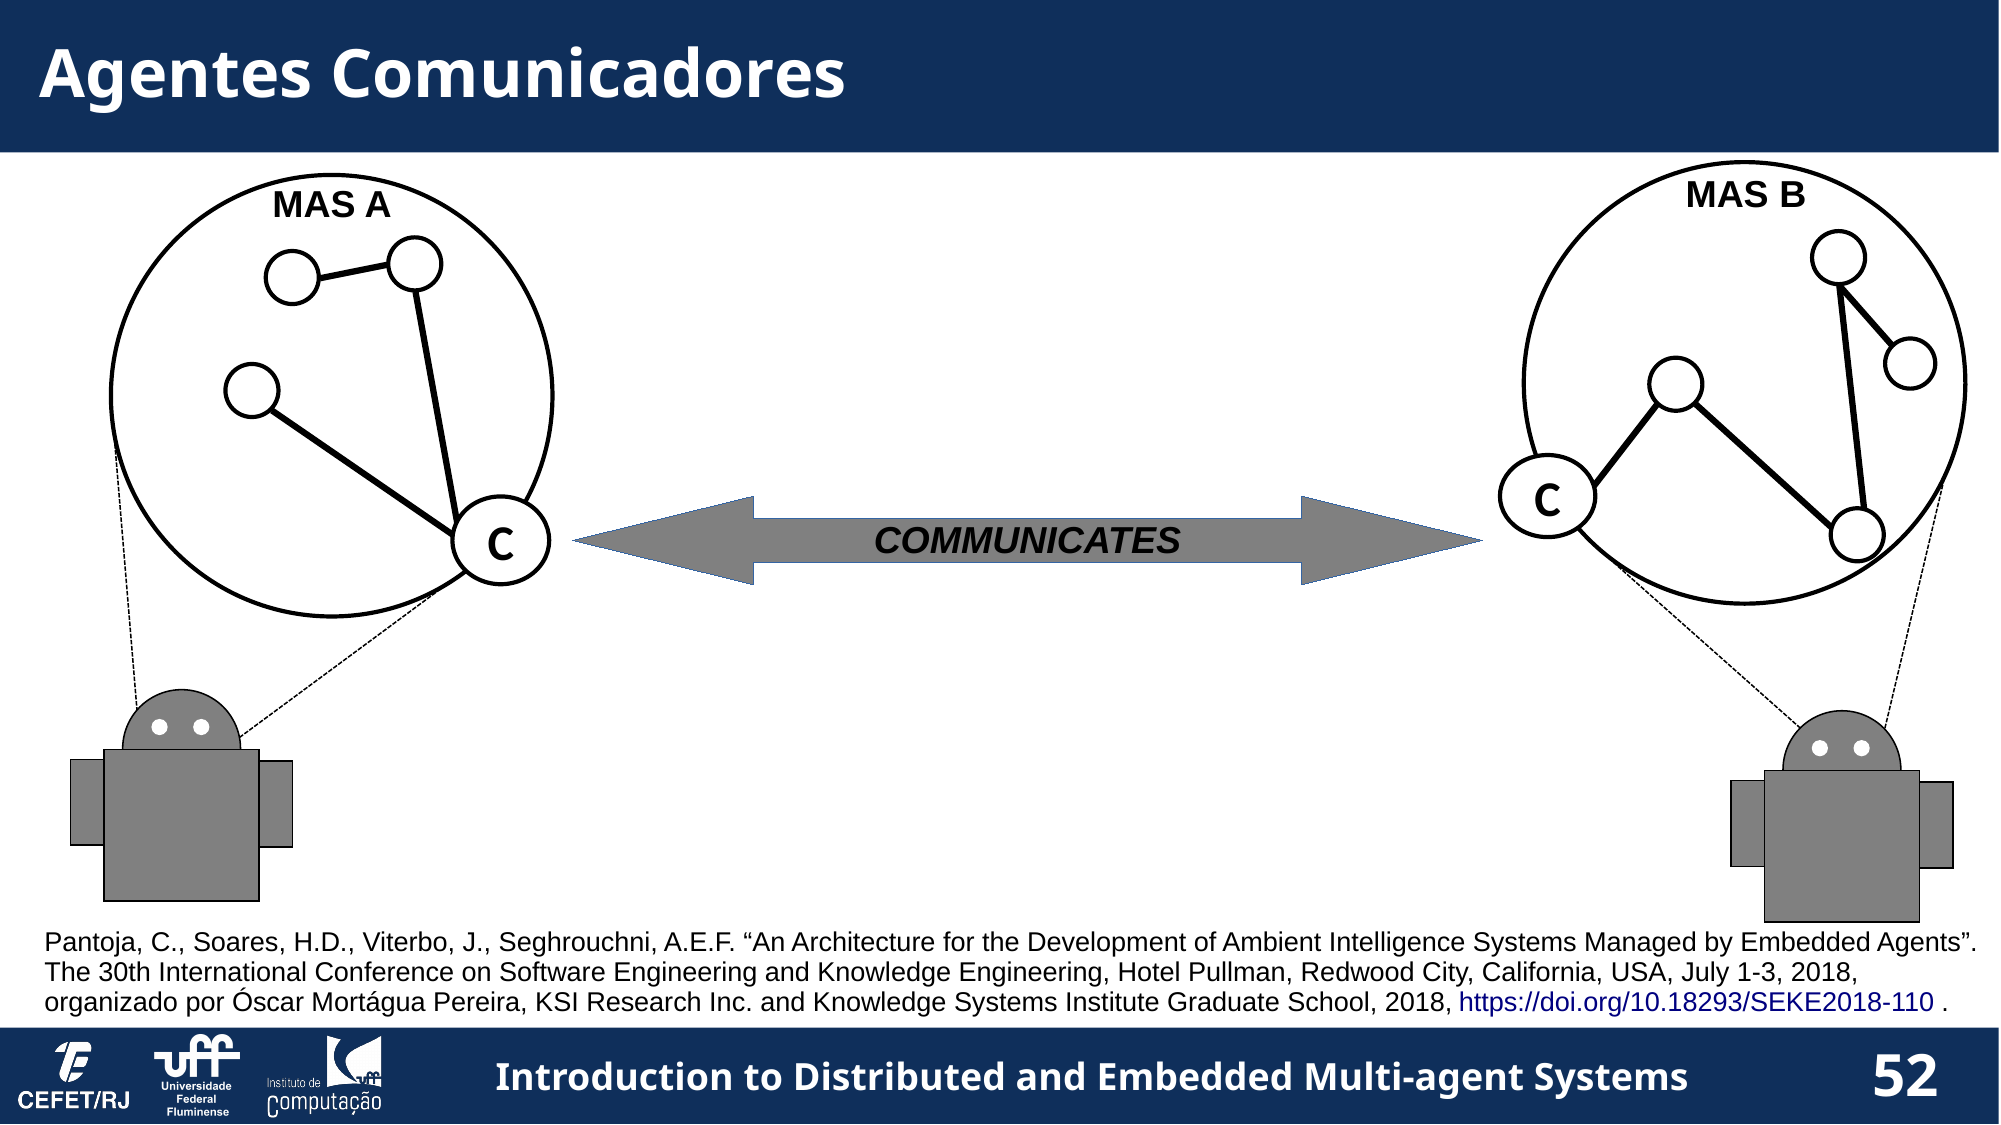

Agentes Comunicadores
MAS B
MAS A
C
COMMUNICATES
C
Pantoja, C., Soares, H.D., Viterbo, J., Seghrouchni, A.E.F. “An Architecture for the Development of Ambient Intelligence Systems Managed by Embedded Agents”. The 30th International Conference on Software Engineering and Knowledge Engineering, Hotel Pullman, Redwood City, California, USA, July 1-3, 2018, organizado por Óscar Mortágua Pereira, KSI Research Inc. and Knowledge Systems Institute Graduate School, 2018, https://doi.org/10.18293/SEKE2018-110 .